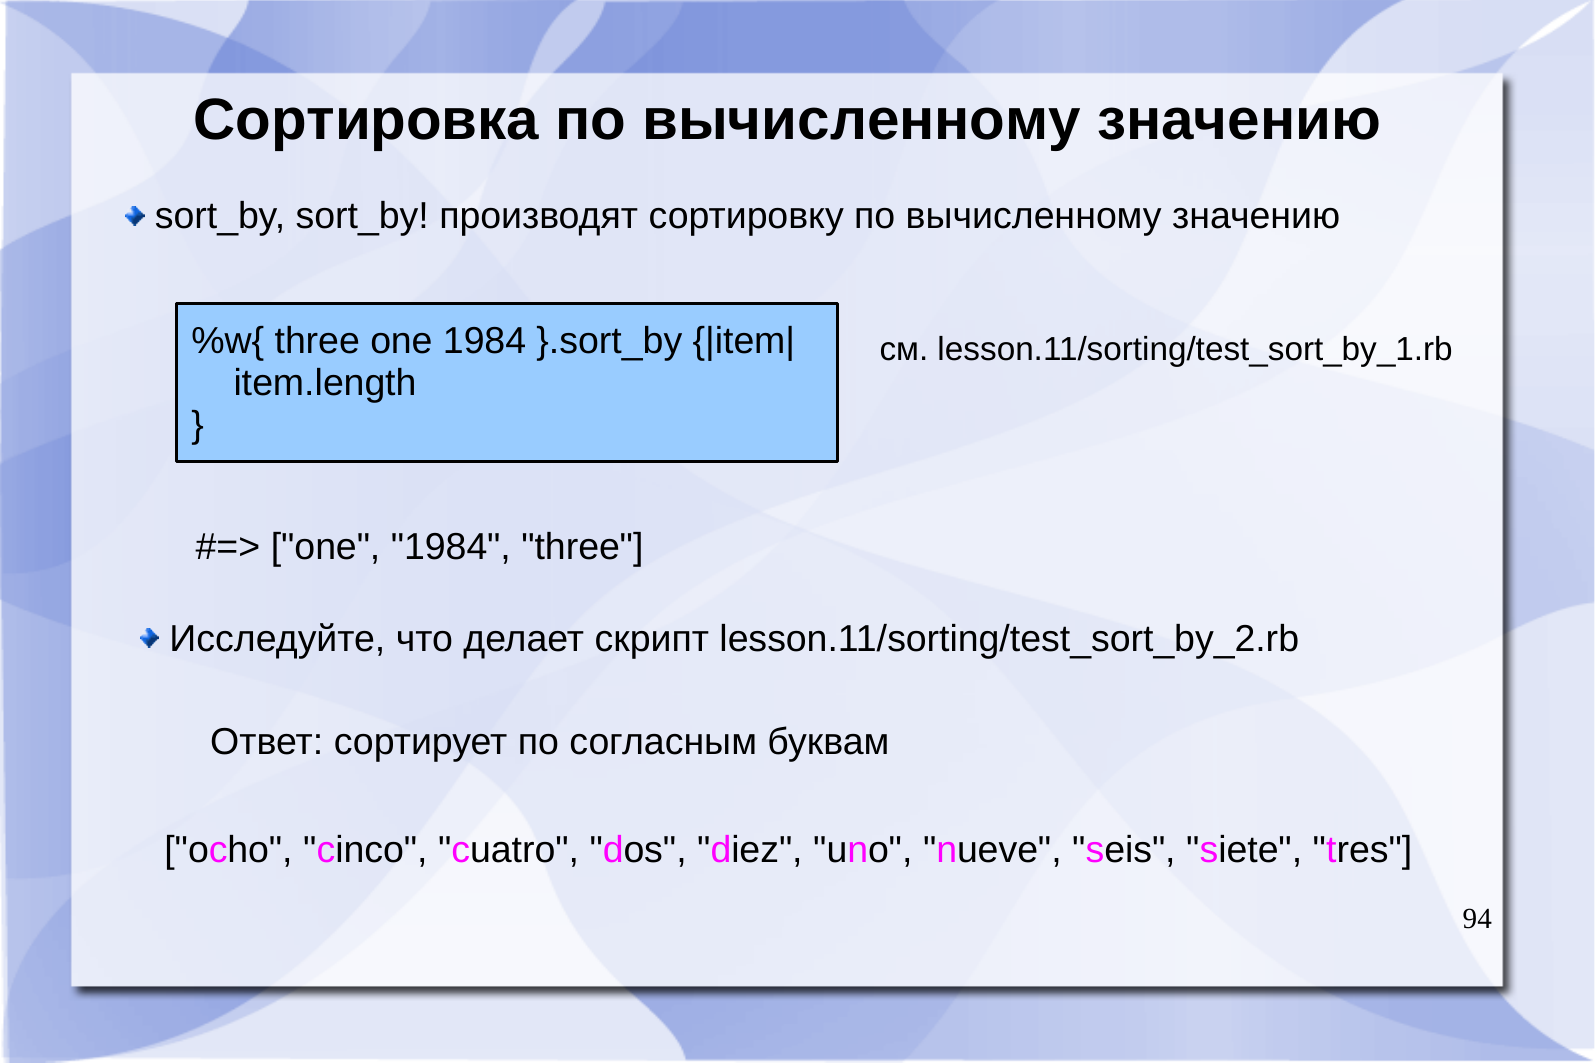

# Сортировка по вычисленному значению
 sort_by, sort_by! производят сортировку по вычисленному значению
%w{ three one 1984 }.sort_by {|item|
 item.length
}
см. lesson.11/sorting/test_sort_by_1.rb
#=> ["one", "1984", "three"]
 Исследуйте, что делает скрипт lesson.11/sorting/test_sort_by_2.rb
Ответ: сортирует по согласным буквам
 ["ocho", "cinco", "cuatro", "dos", "diez", "uno", "nueve", "seis", "siete", "tres"]
94